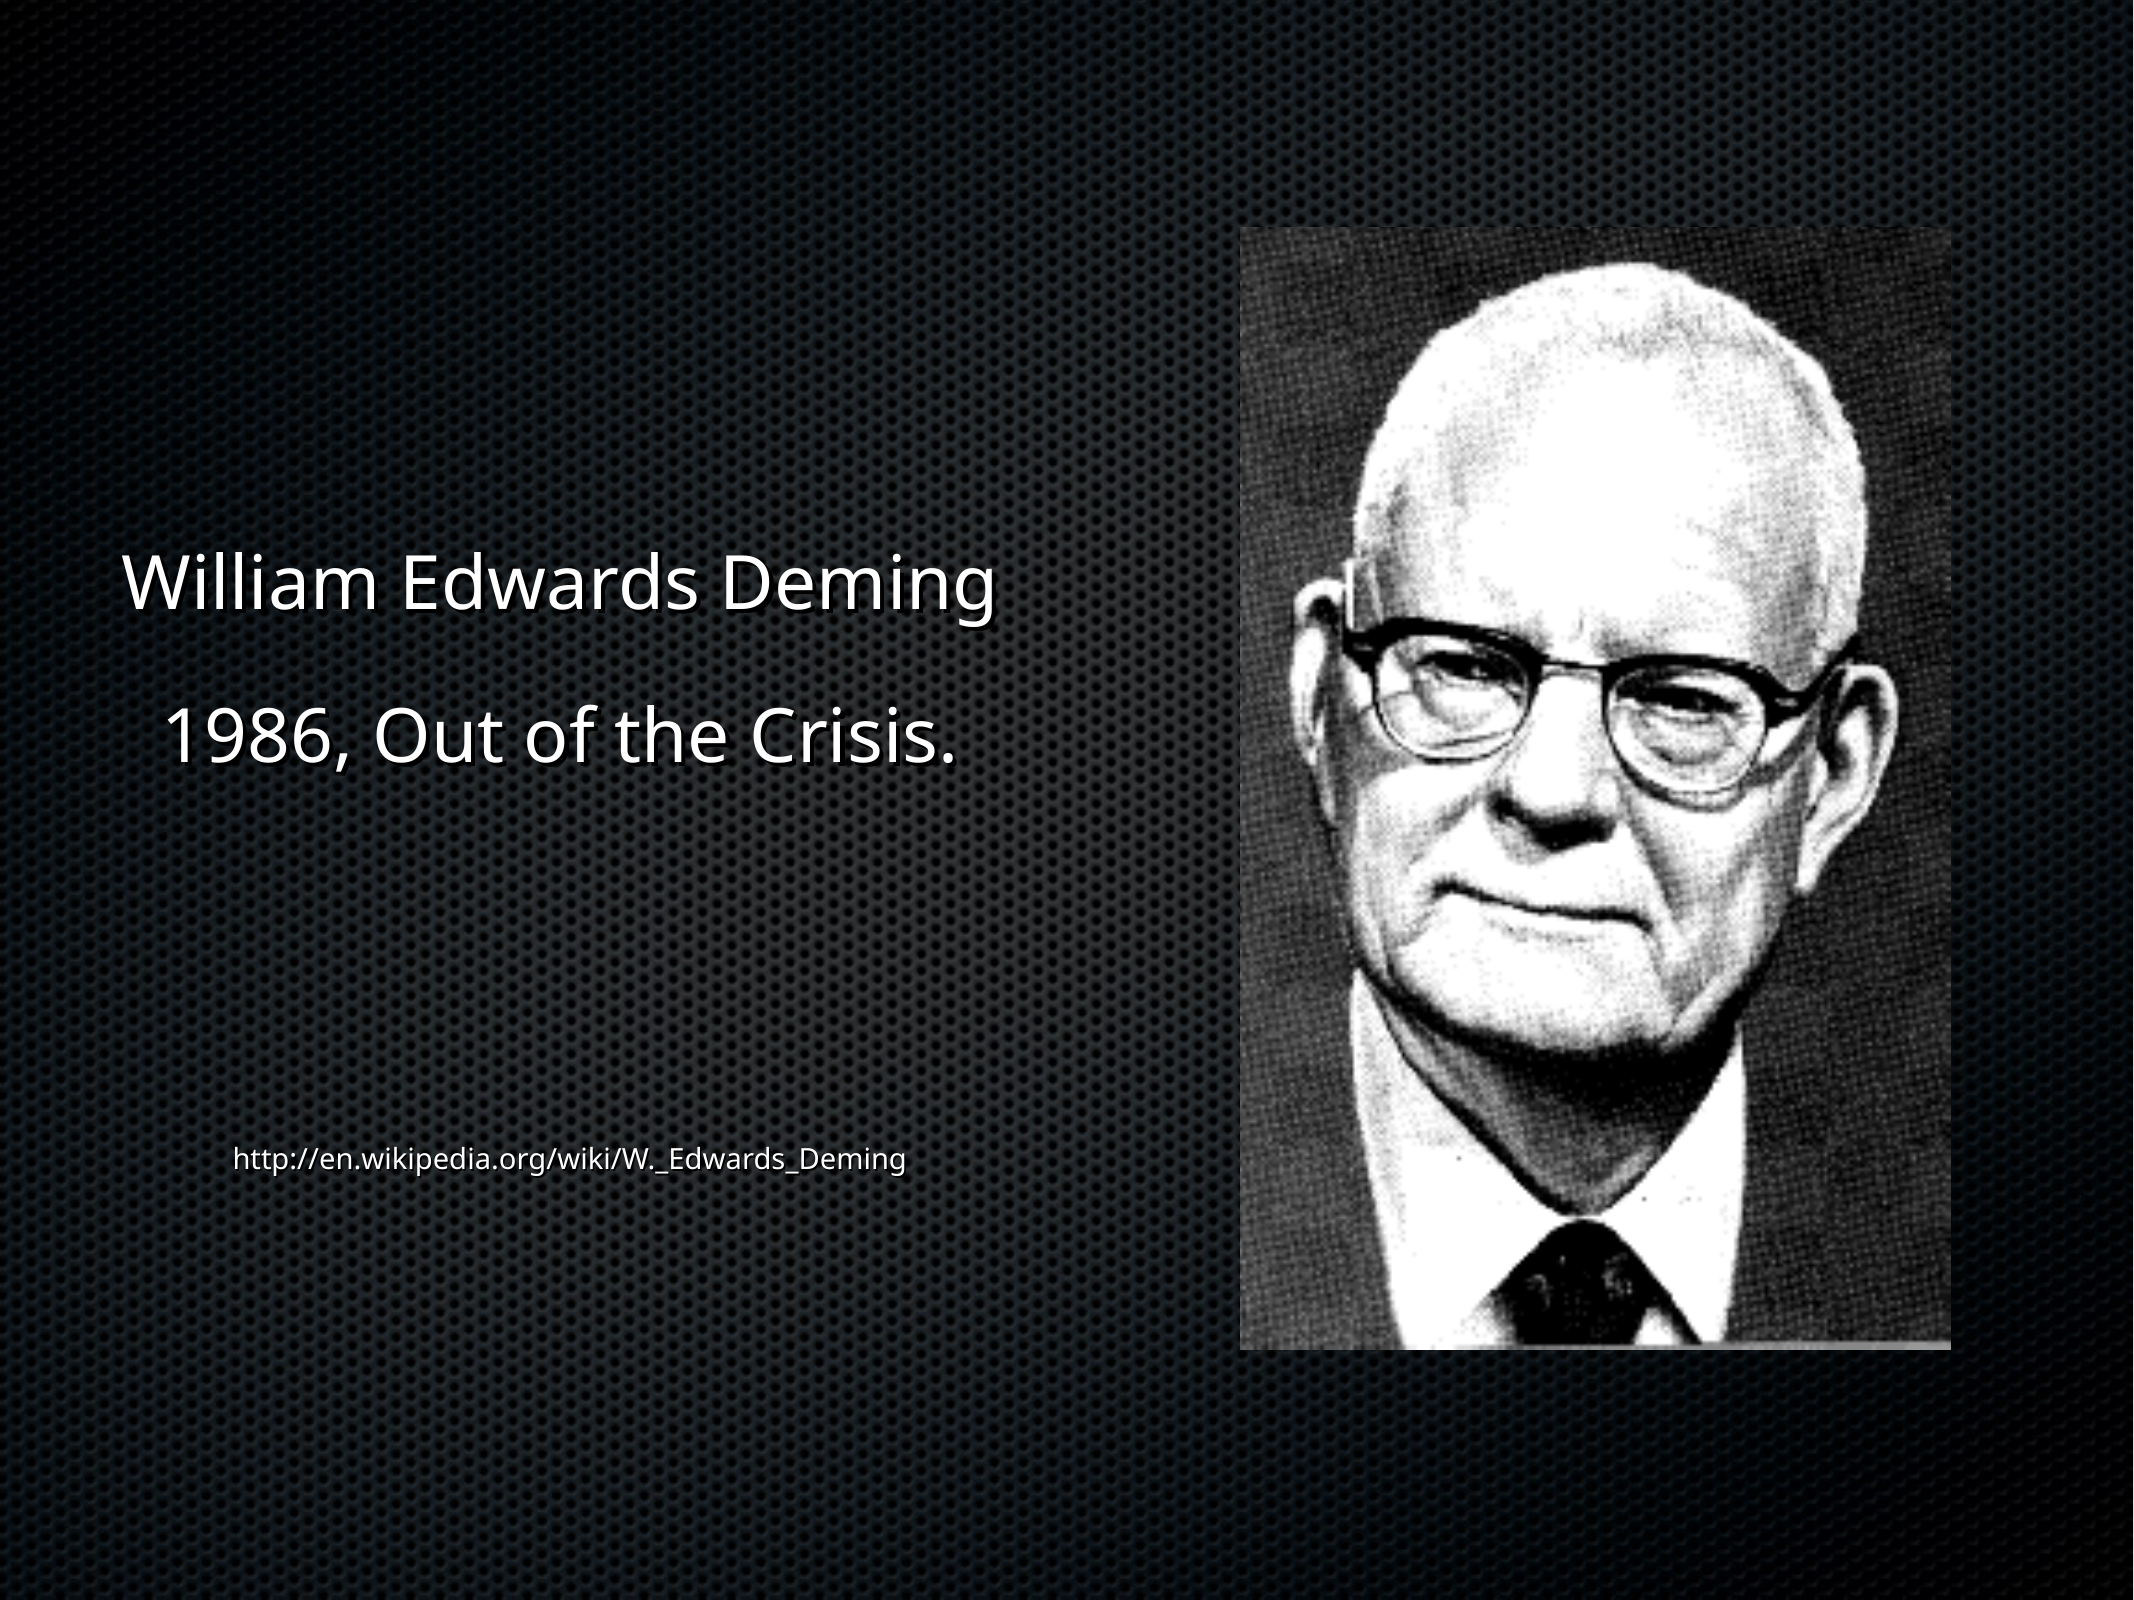

# William Edwards Deming
1986, Out of the Crisis.
http://en.wikipedia.org/wiki/W._Edwards_Deming